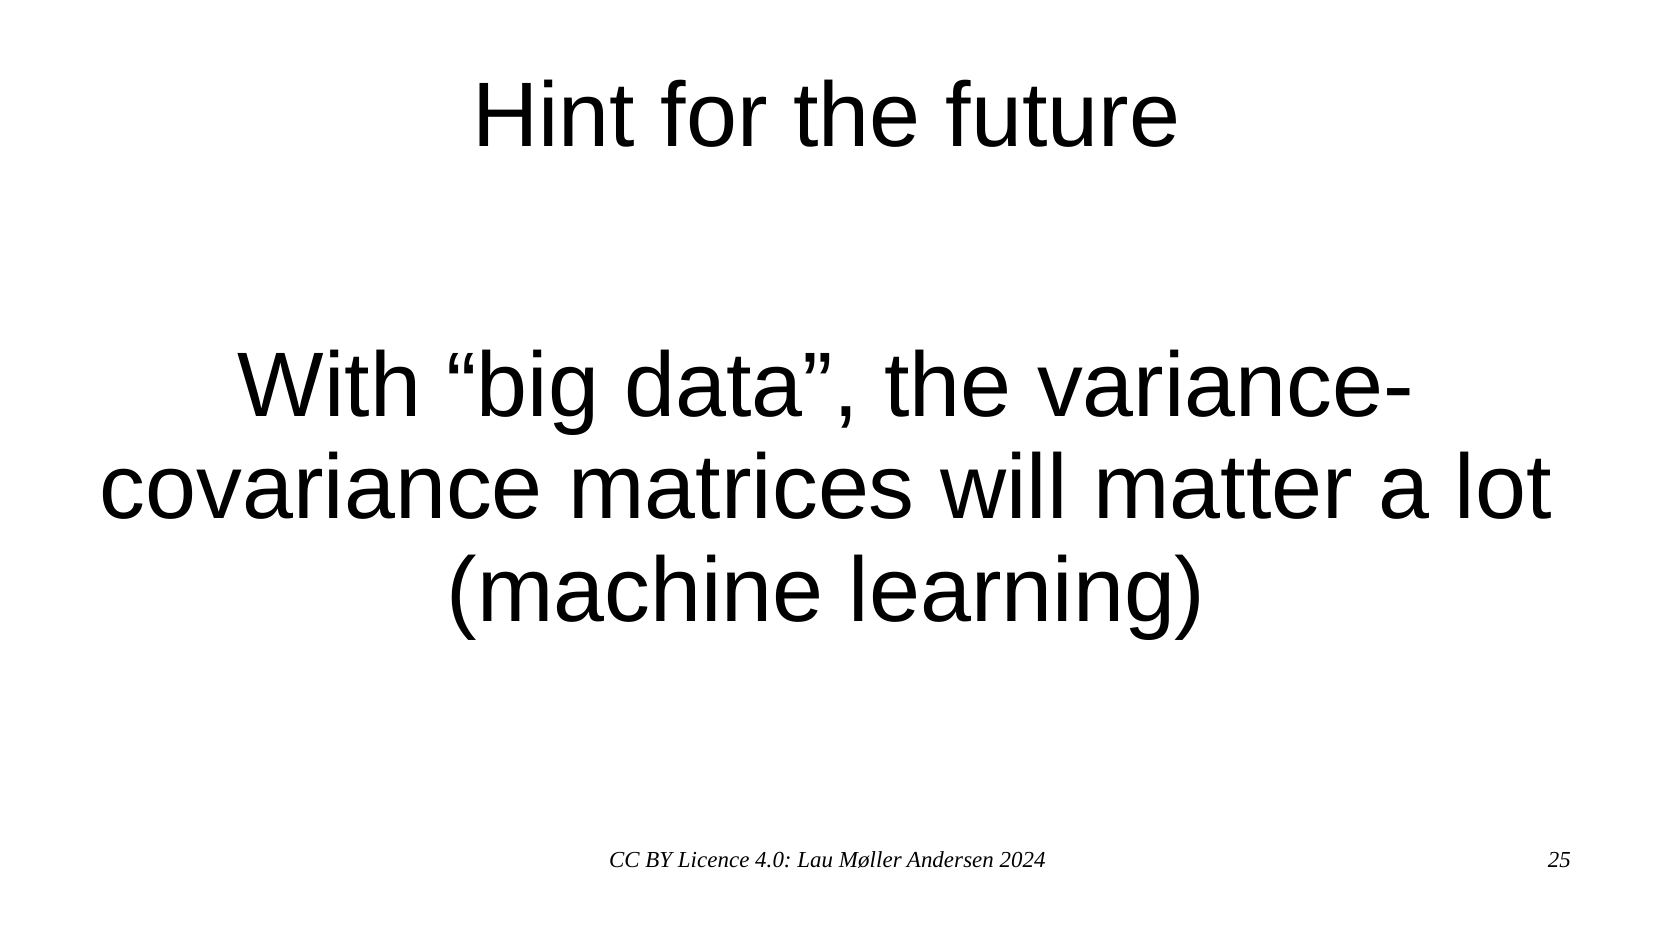

# Hint for the future
With “big data”, the variance-covariance matrices will matter a lot
(machine learning)
CC BY Licence 4.0: Lau Møller Andersen 2024
25